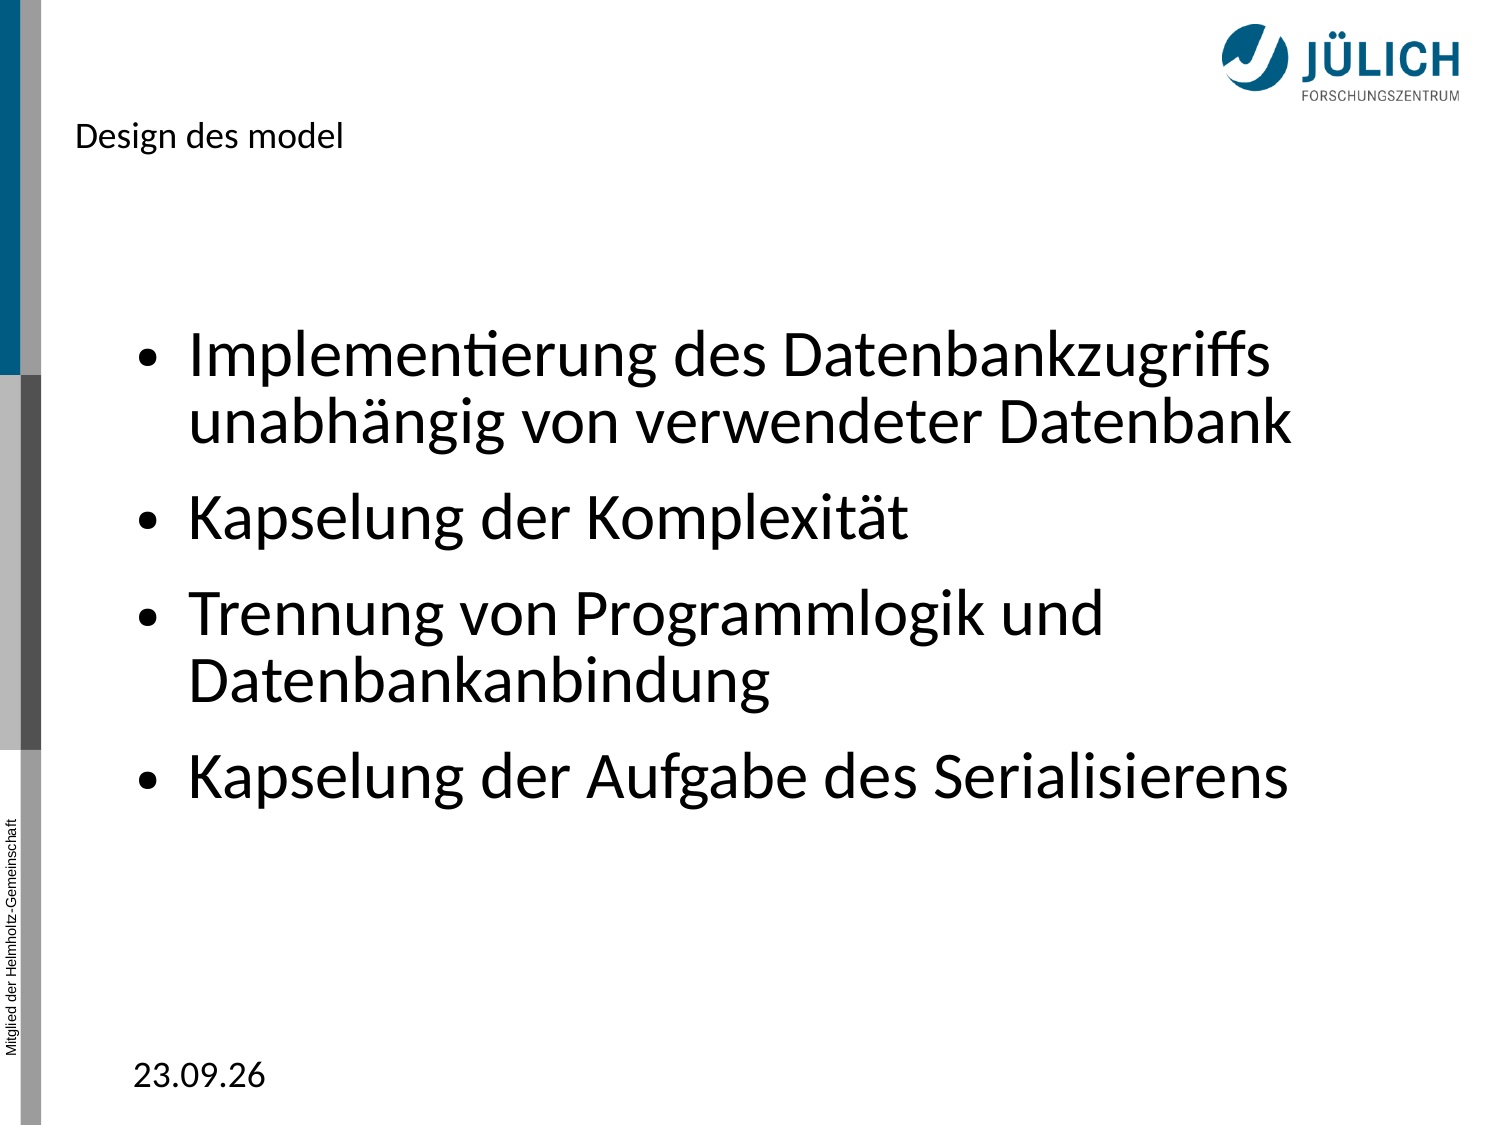

# Design des model
Implementierung des Datenbankzugriffs unabhängig von verwendeter Datenbank
Kapselung der Komplexität
Trennung von Programmlogik und Datenbankanbindung
Kapselung der Aufgabe des Serialisierens